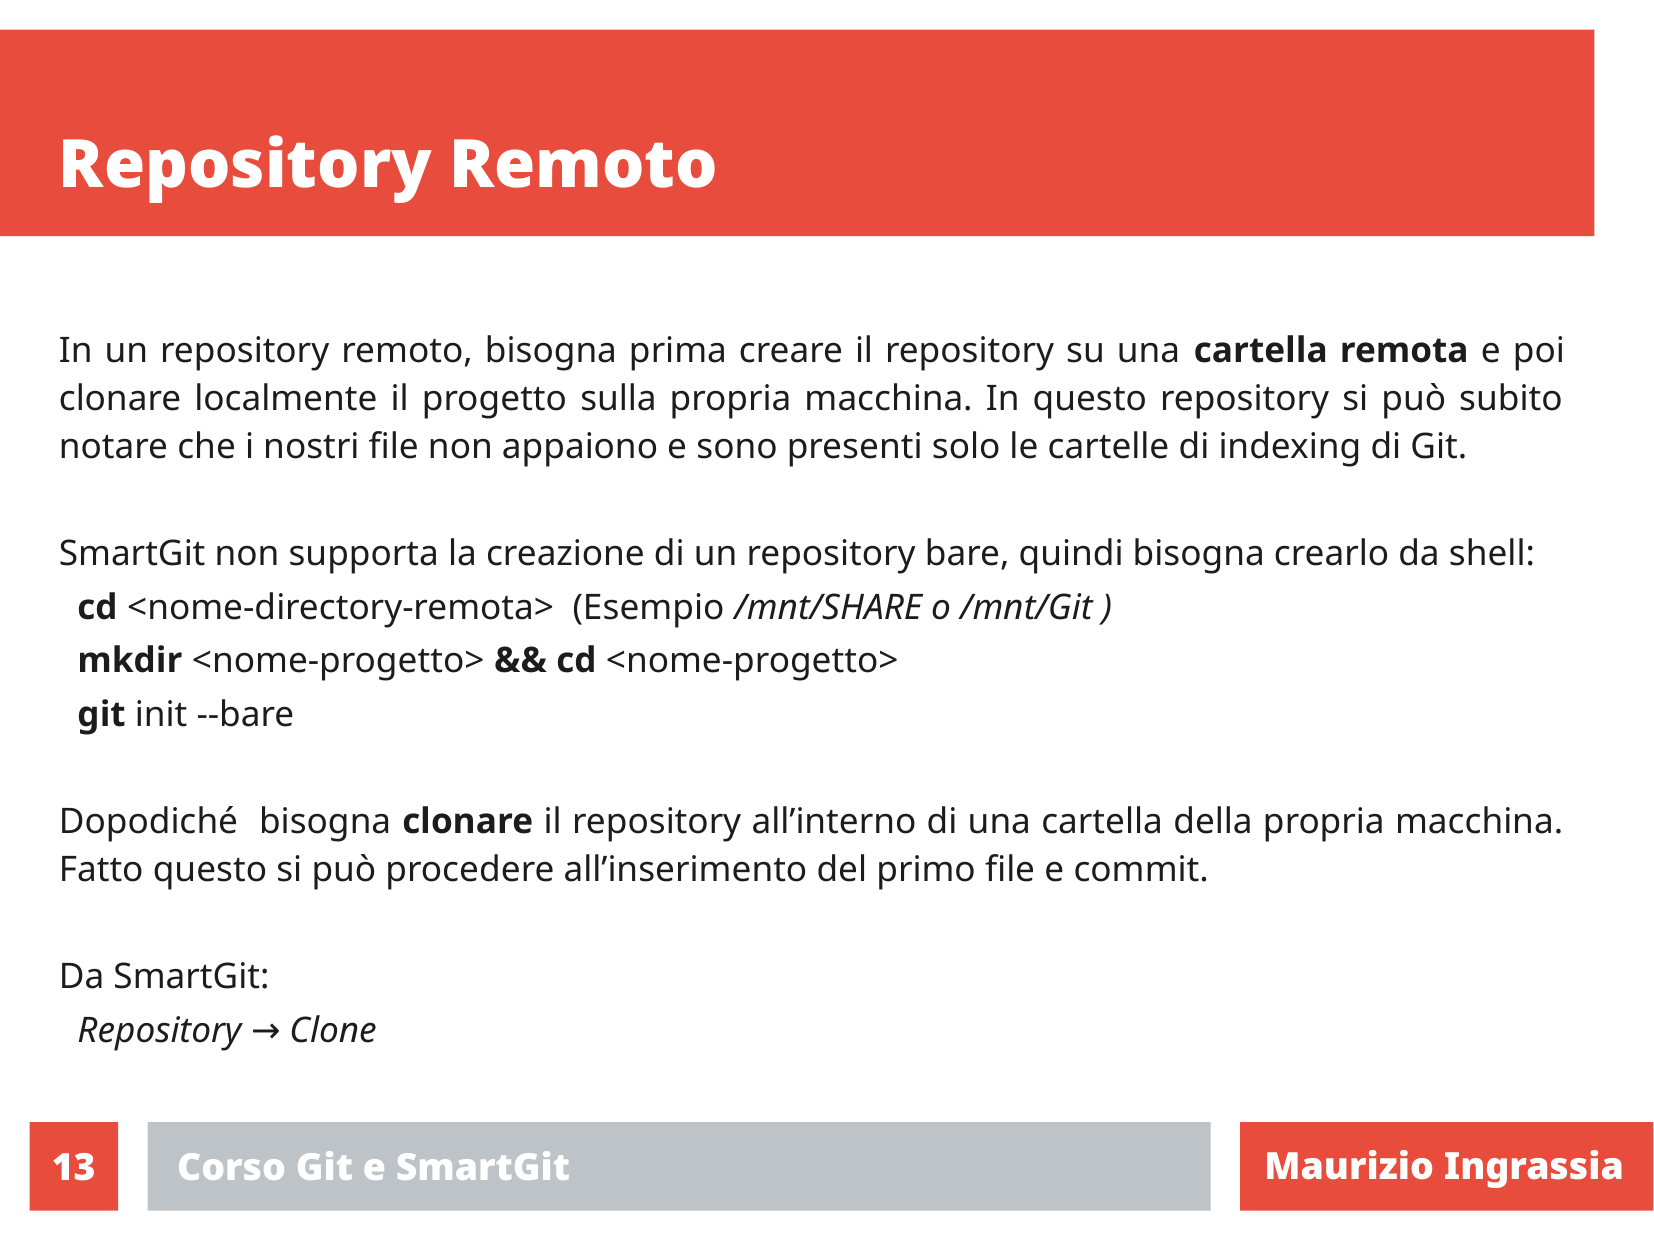

# Repository Remoto
In un repository remoto, bisogna prima creare il repository su una cartella remota e poi clonare localmente il progetto sulla propria macchina. In questo repository si può subito notare che i nostri file non appaiono e sono presenti solo le cartelle di indexing di Git.
SmartGit non supporta la creazione di un repository bare, quindi bisogna crearlo da shell:
 cd <nome-directory-remota> (Esempio /mnt/SHARE o /mnt/Git )
 mkdir <nome-progetto> && cd <nome-progetto>
 git init --bare
Dopodiché bisogna clonare il repository all’interno di una cartella della propria macchina. Fatto questo si può procedere all’inserimento del primo file e commit.
Da SmartGit:
 Repository → Clone
13
Corso Git e SmartGit
Maurizio Ingrassia